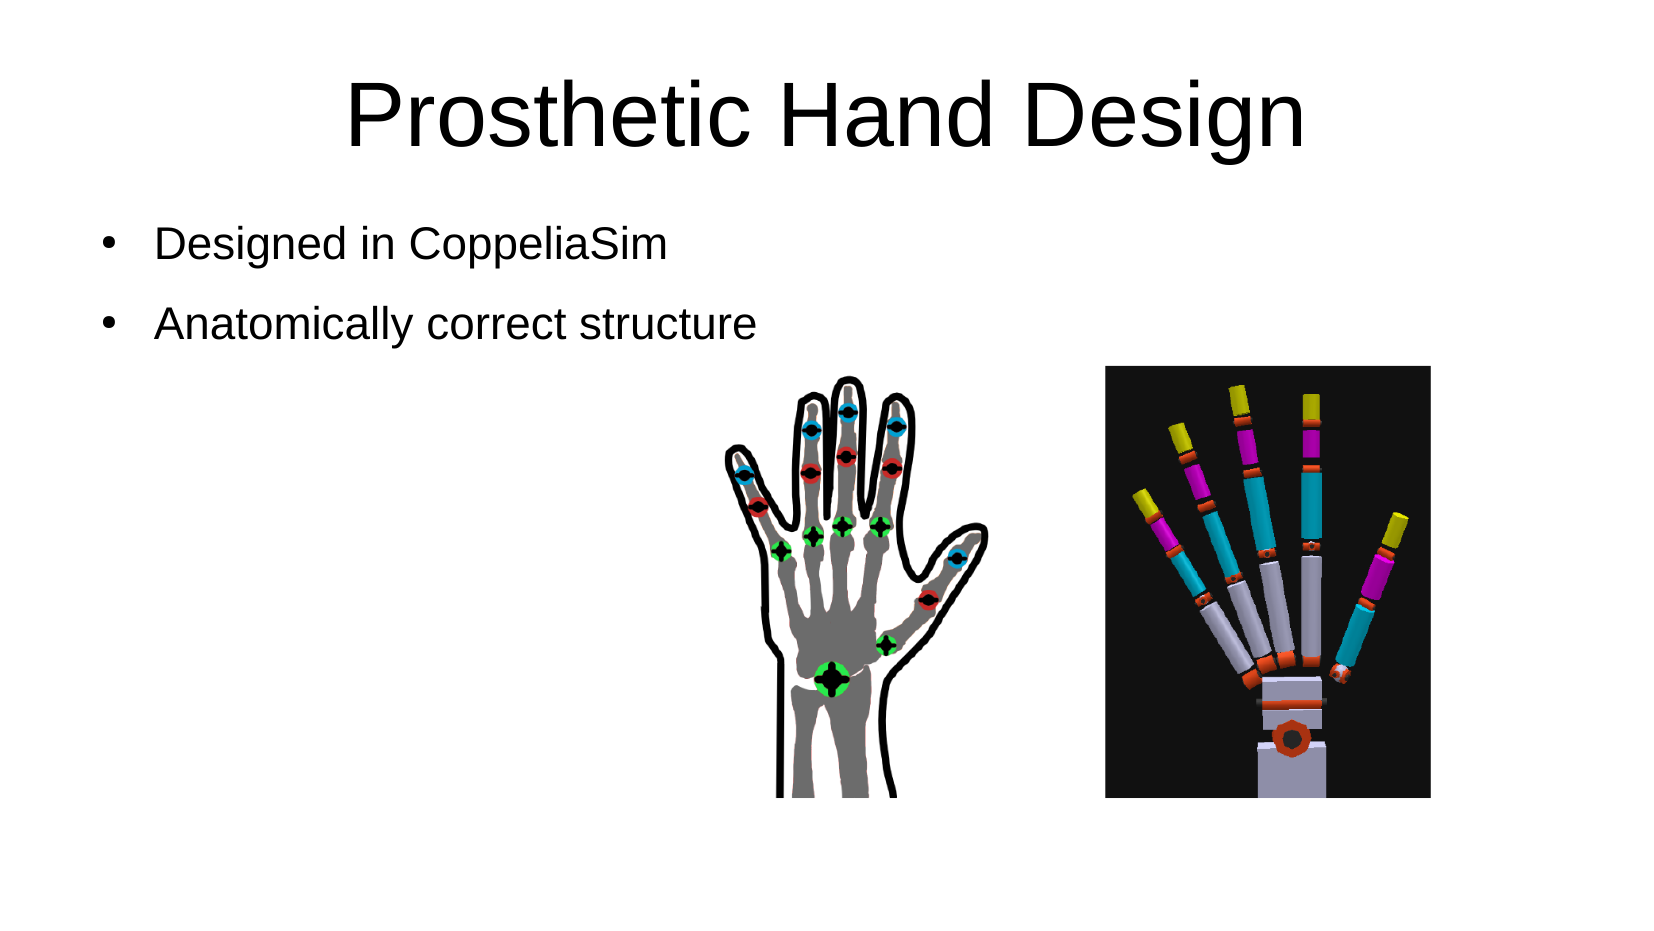

Prosthetic Hand Design
# Designed in CoppeliaSim
Anatomically correct structure